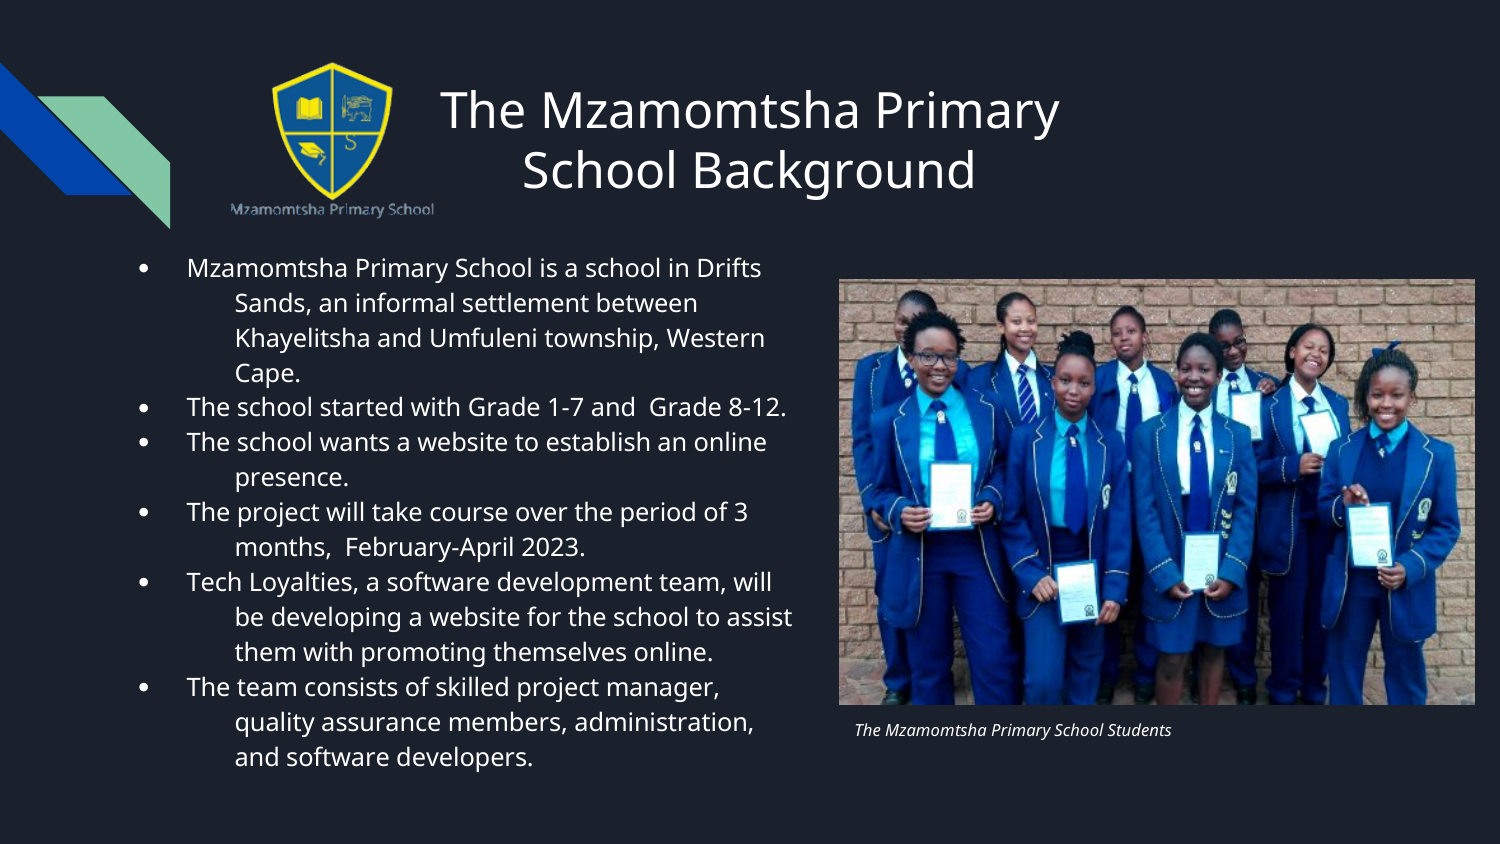

# The Mzamomtsha Primary School Background
Mzamomtsha Primary School is a school in Drifts Sands, an informal settlement between Khayelitsha and Umfuleni township, Western Cape.
The school started with Grade 1-7 and Grade 8-12.
The school wants a website to establish an online presence.
The project will take course over the period of 3 months, February-April 2023.
Tech Loyalties, a software development team, will be developing a website for the school to assist them with promoting themselves online.
The team consists of skilled project manager, quality assurance members, administration, and software developers.
The Mzamomtsha Primary School Students